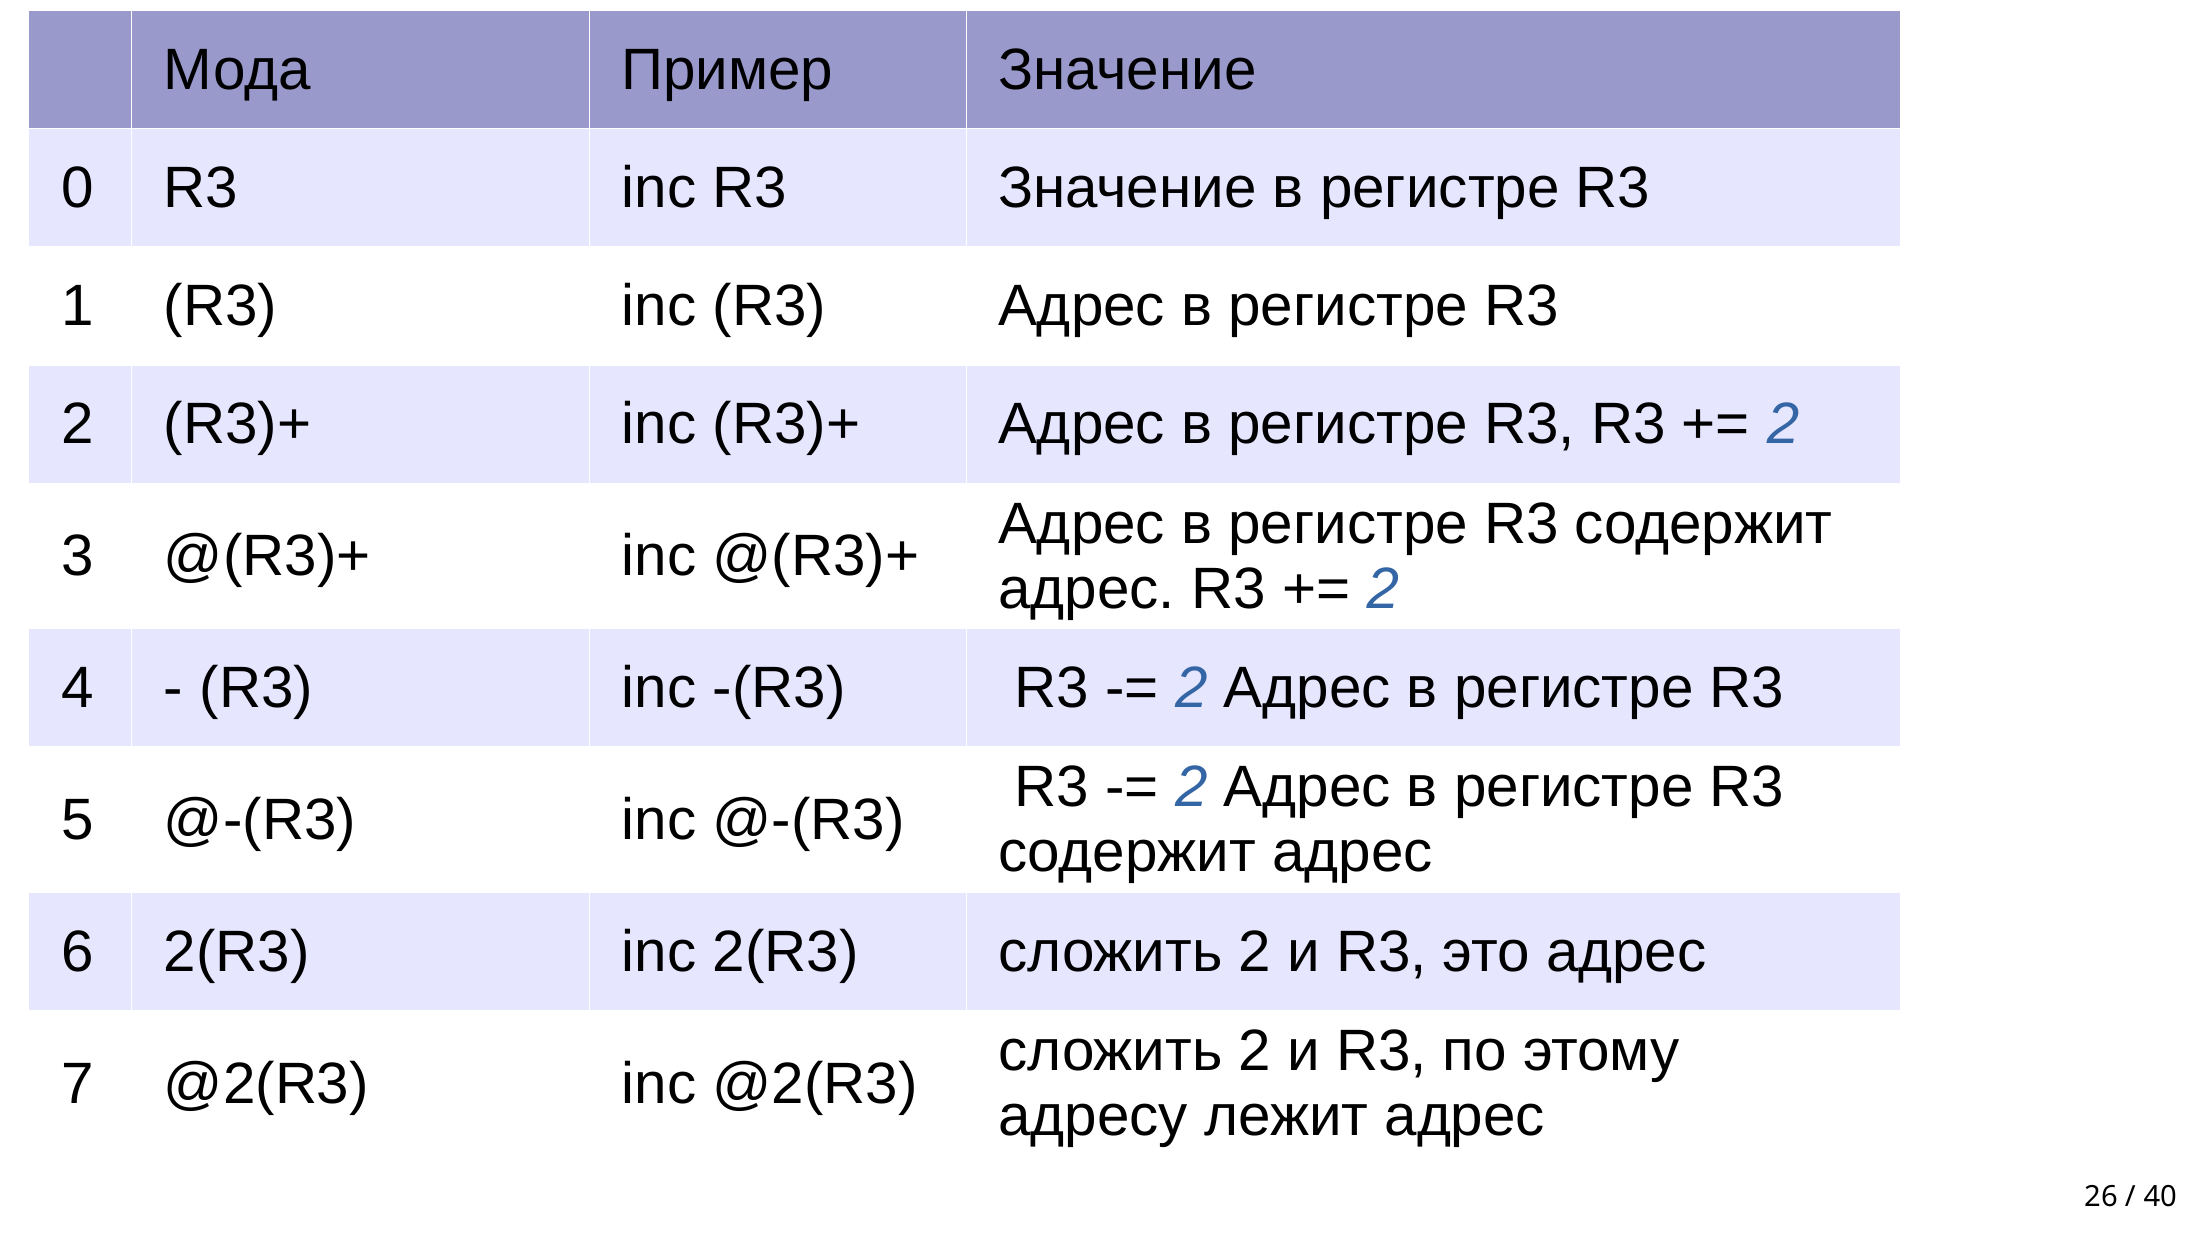

| | Мода | Пример | Значение |
| --- | --- | --- | --- |
| 0 | R3 | inc R3 | Значение в регистре R3 |
| 1 | (R3) | inc (R3) | Адрес в регистре R3 |
| 2 | (R3)+ | inc (R3)+ | Адрес в регистре R3, R3 += 2 |
| 3 | @(R3)+ | inc @(R3)+ | Адрес в регистре R3 содержит адрес. R3 += 2 |
| 4 | - (R3) | inc -(R3) | R3 -= 2 Адрес в регистре R3 |
| 5 | @-(R3) | inc @-(R3) | R3 -= 2 Адрес в регистре R3 содержит адрес |
| 6 | 2(R3) | inc 2(R3) | сложить 2 и R3, это адрес |
| 7 | @2(R3) | inc @2(R3) | сложить 2 и R3, по этому адресу лежит адрес |
26